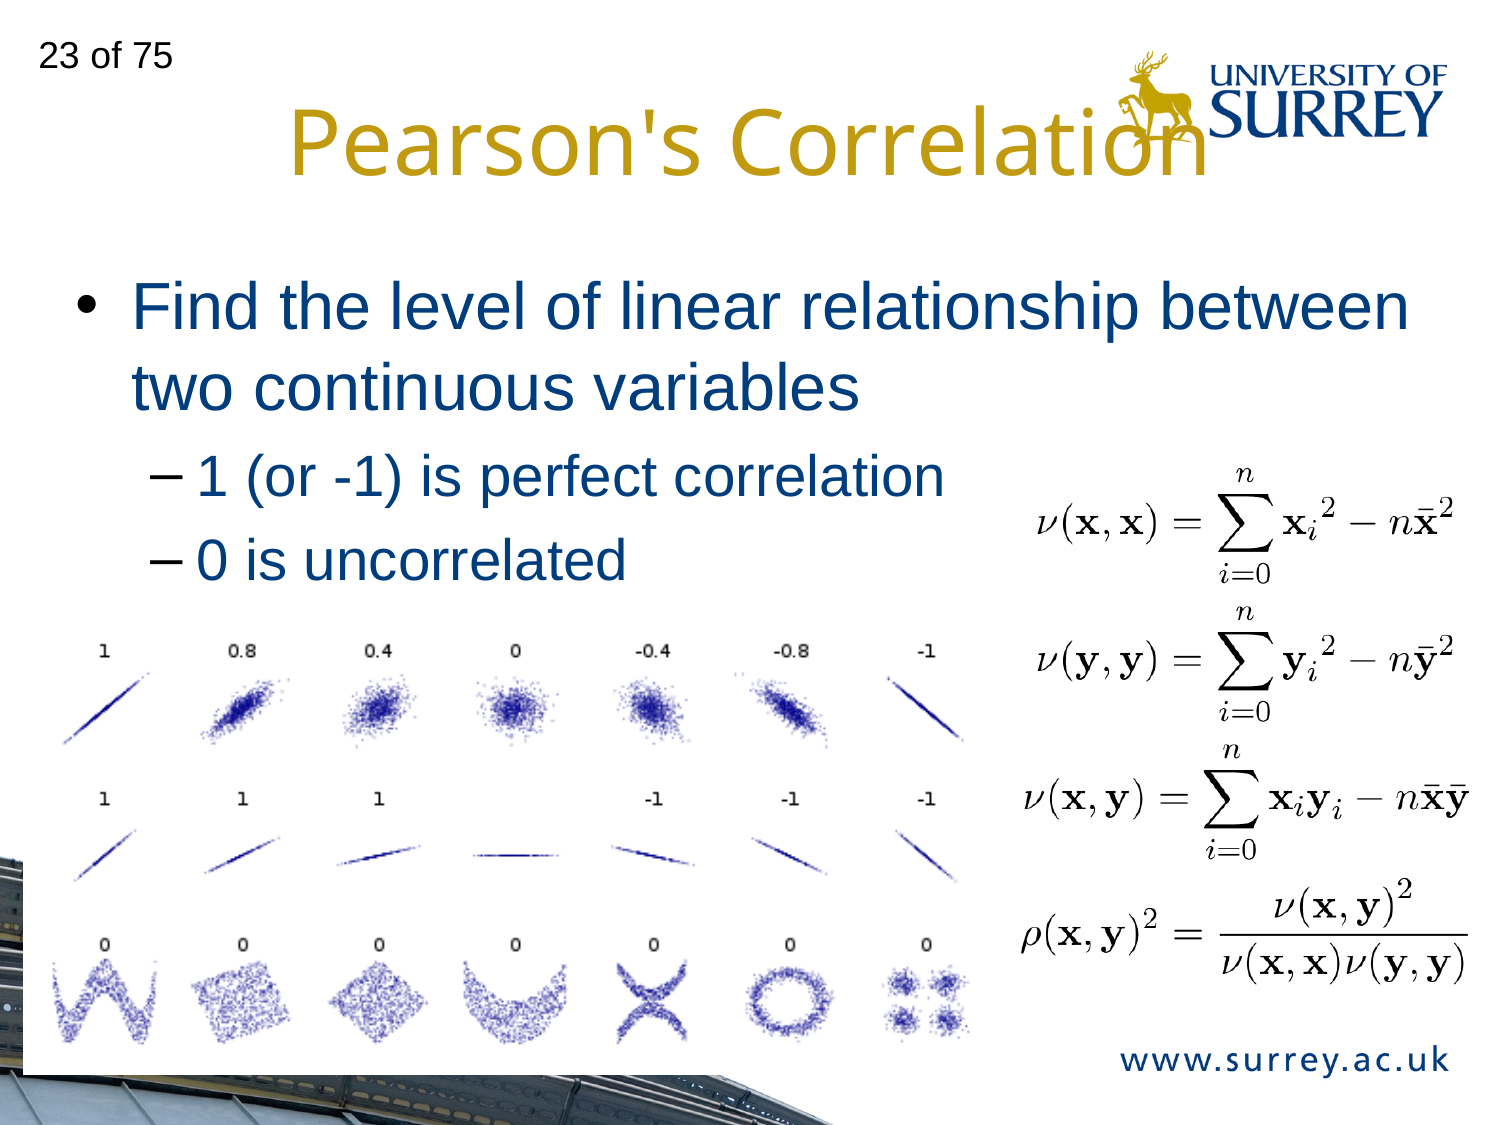

# Pearson's Correlation
Find the level of linear relationship between two continuous variables
1 (or -1) is perfect correlation
0 is uncorrelated